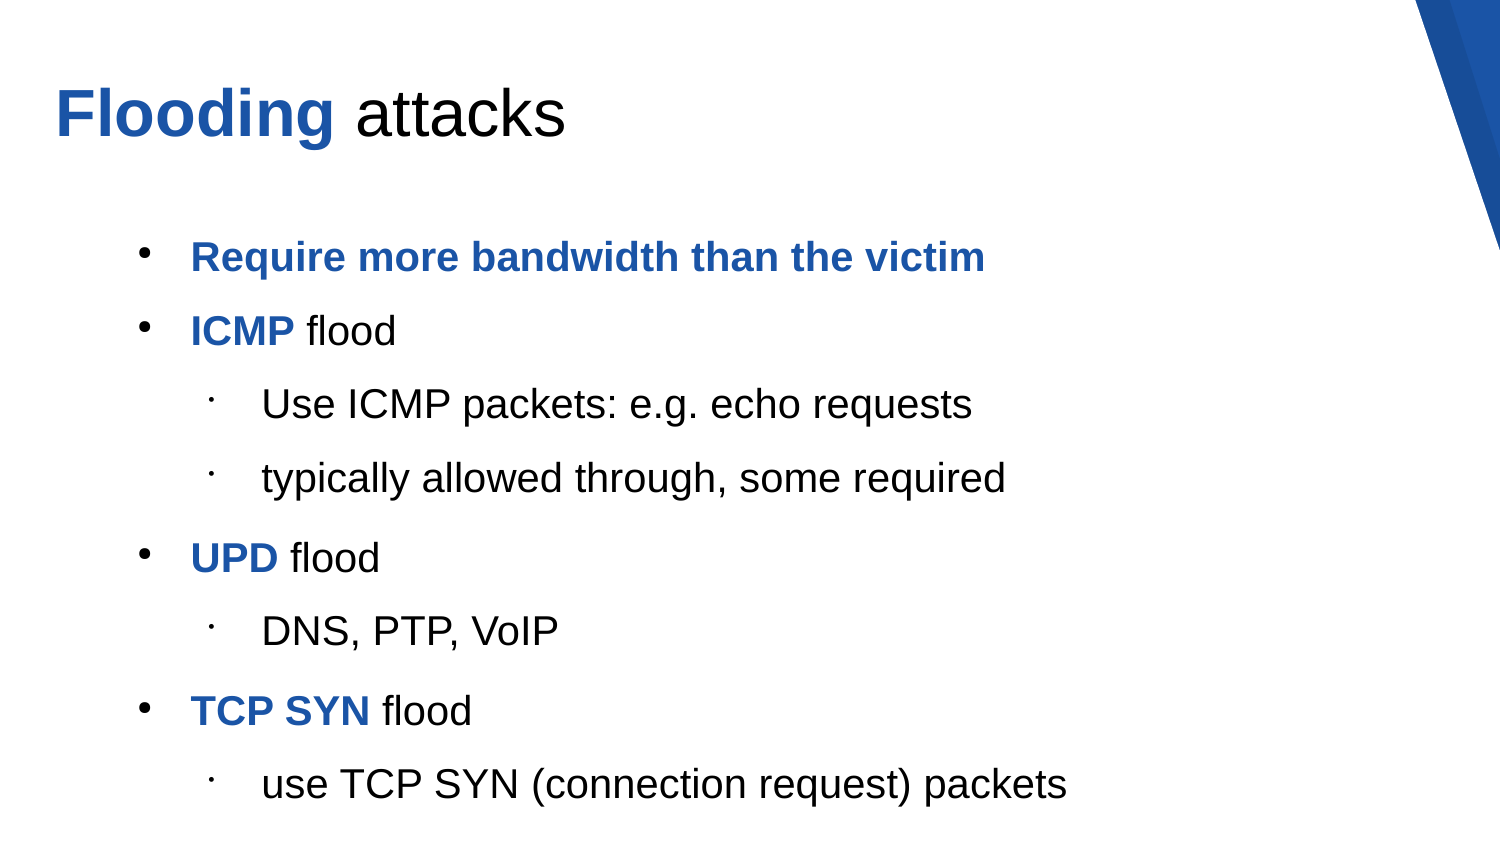

Flooding attacks
# Require more bandwidth than the victim
ICMP flood
Use ICMP packets: e.g. echo requests
typically allowed through, some required
UPD flood
DNS, PTP, VoIP
TCP SYN flood
use TCP SYN (connection request) packets